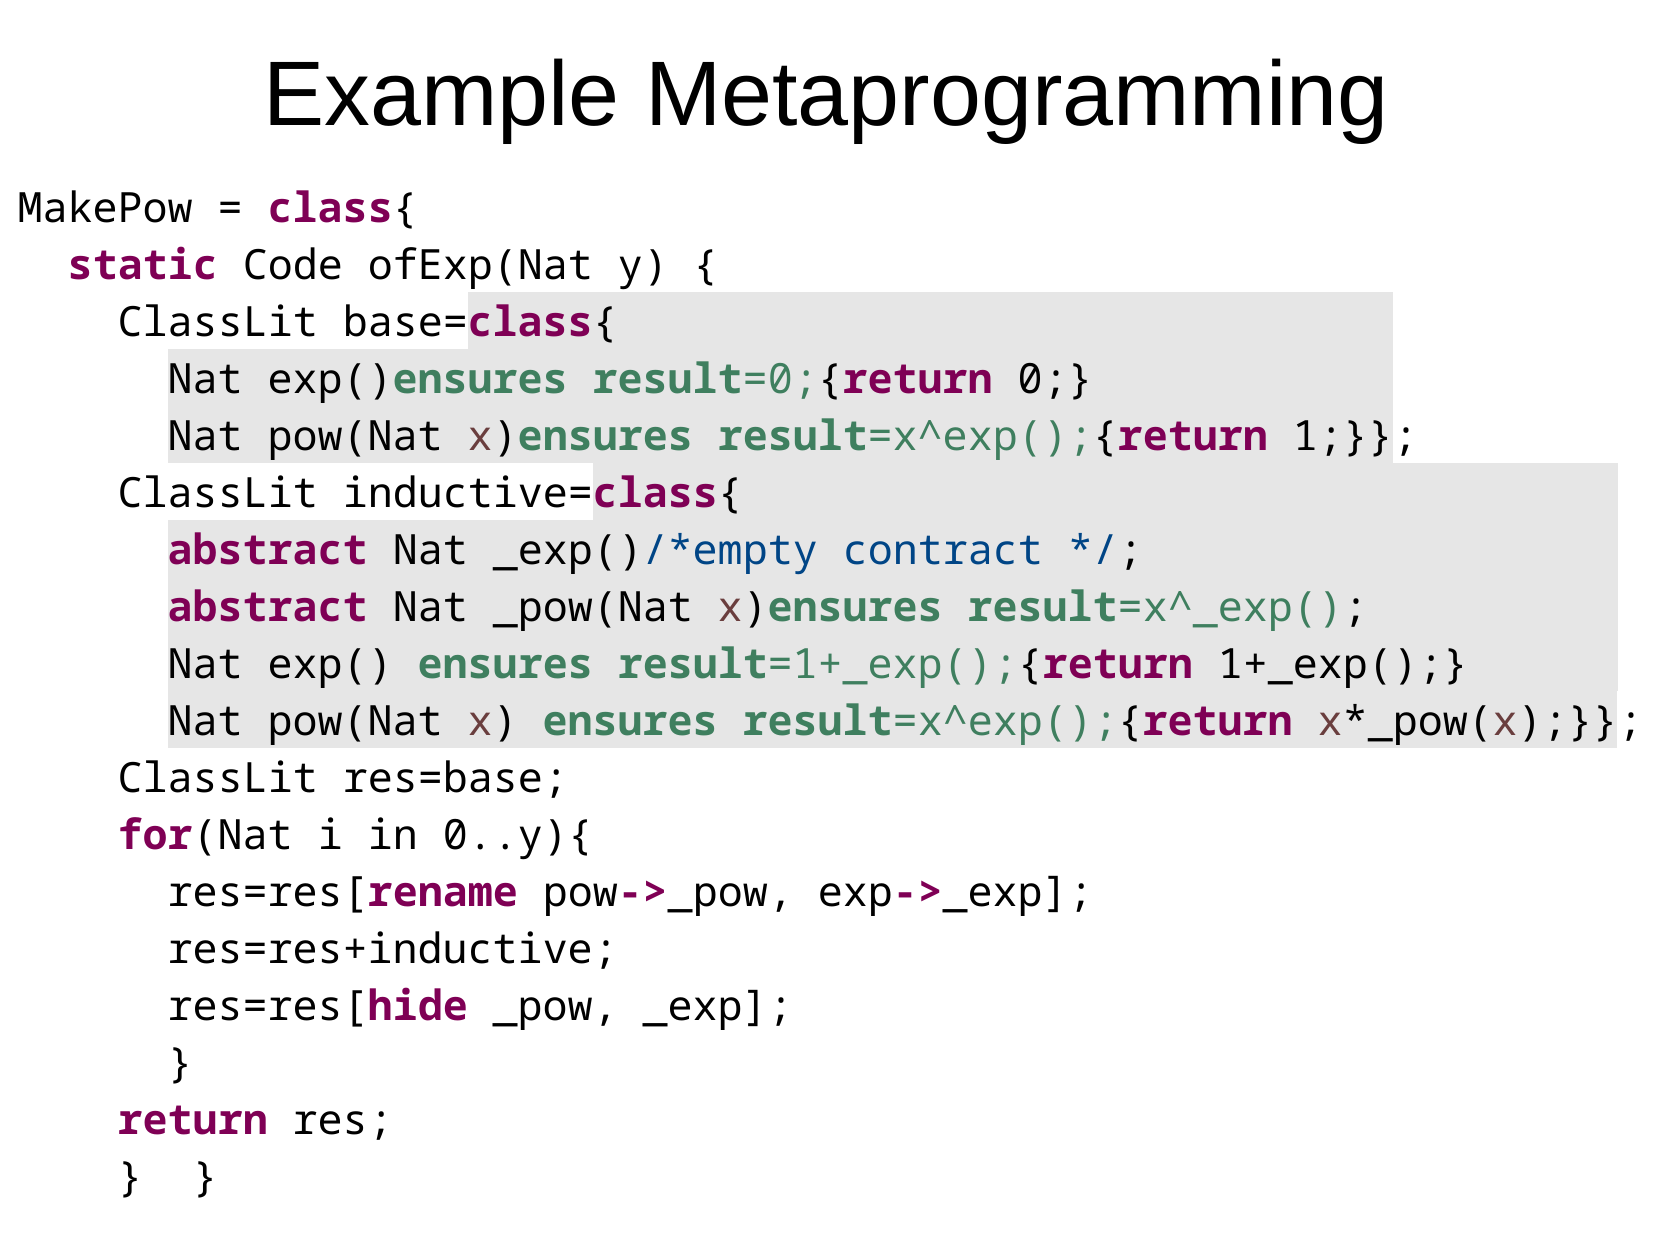

# Example Metaprogramming
MakePow = class{
 static Code ofExp(Nat y) {
 ClassLit base=class{
 Nat exp()ensures result=0;{return 0;}
 Nat pow(Nat x)ensures result=x^exp();{return 1;}};
 ClassLit inductive=class{
 abstract Nat _exp()/*empty contract */;
 abstract Nat _pow(Nat x)ensures result=x^_exp();
 Nat exp() ensures result=1+_exp();{return 1+_exp();}
 Nat pow(Nat x) ensures result=x^exp();{return x*_pow(x);}};
 ClassLit res=base;
 for(Nat i in 0..y){
 res=res[rename pow->_pow, exp->_exp];
 res=res+inductive;
 res=res[hide _pow, _exp];
 }
 return res;
 } }
...
Pow7 = MakePow.ofExp(7);//example usage